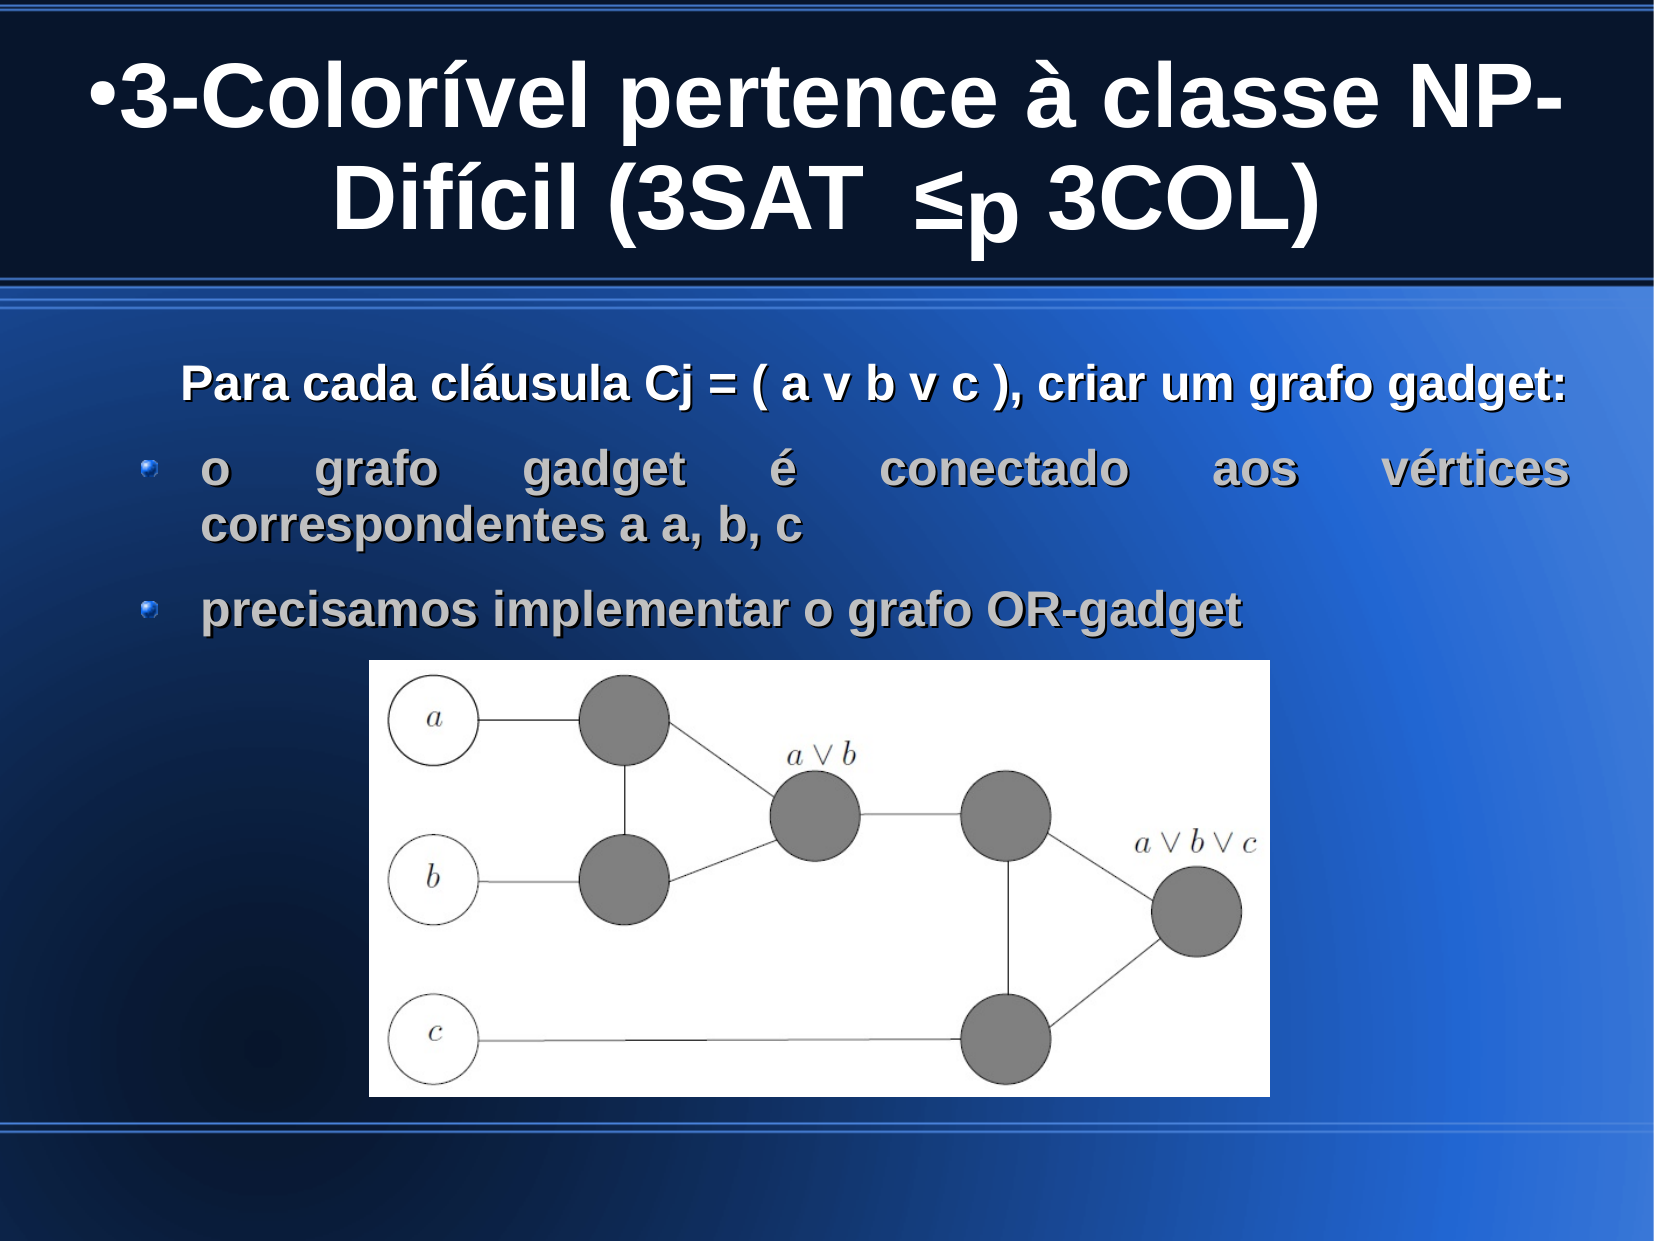

# 3-Colorível pertence à classe NP-Difícil (3SAT ≤p 3COL)
 Para cada cláusula Cj = ( a v b v c ), criar um grafo gadget:
o grafo gadget é conectado aos vértices correspondentes a a, b, c
precisamos implementar o grafo OR-gadget